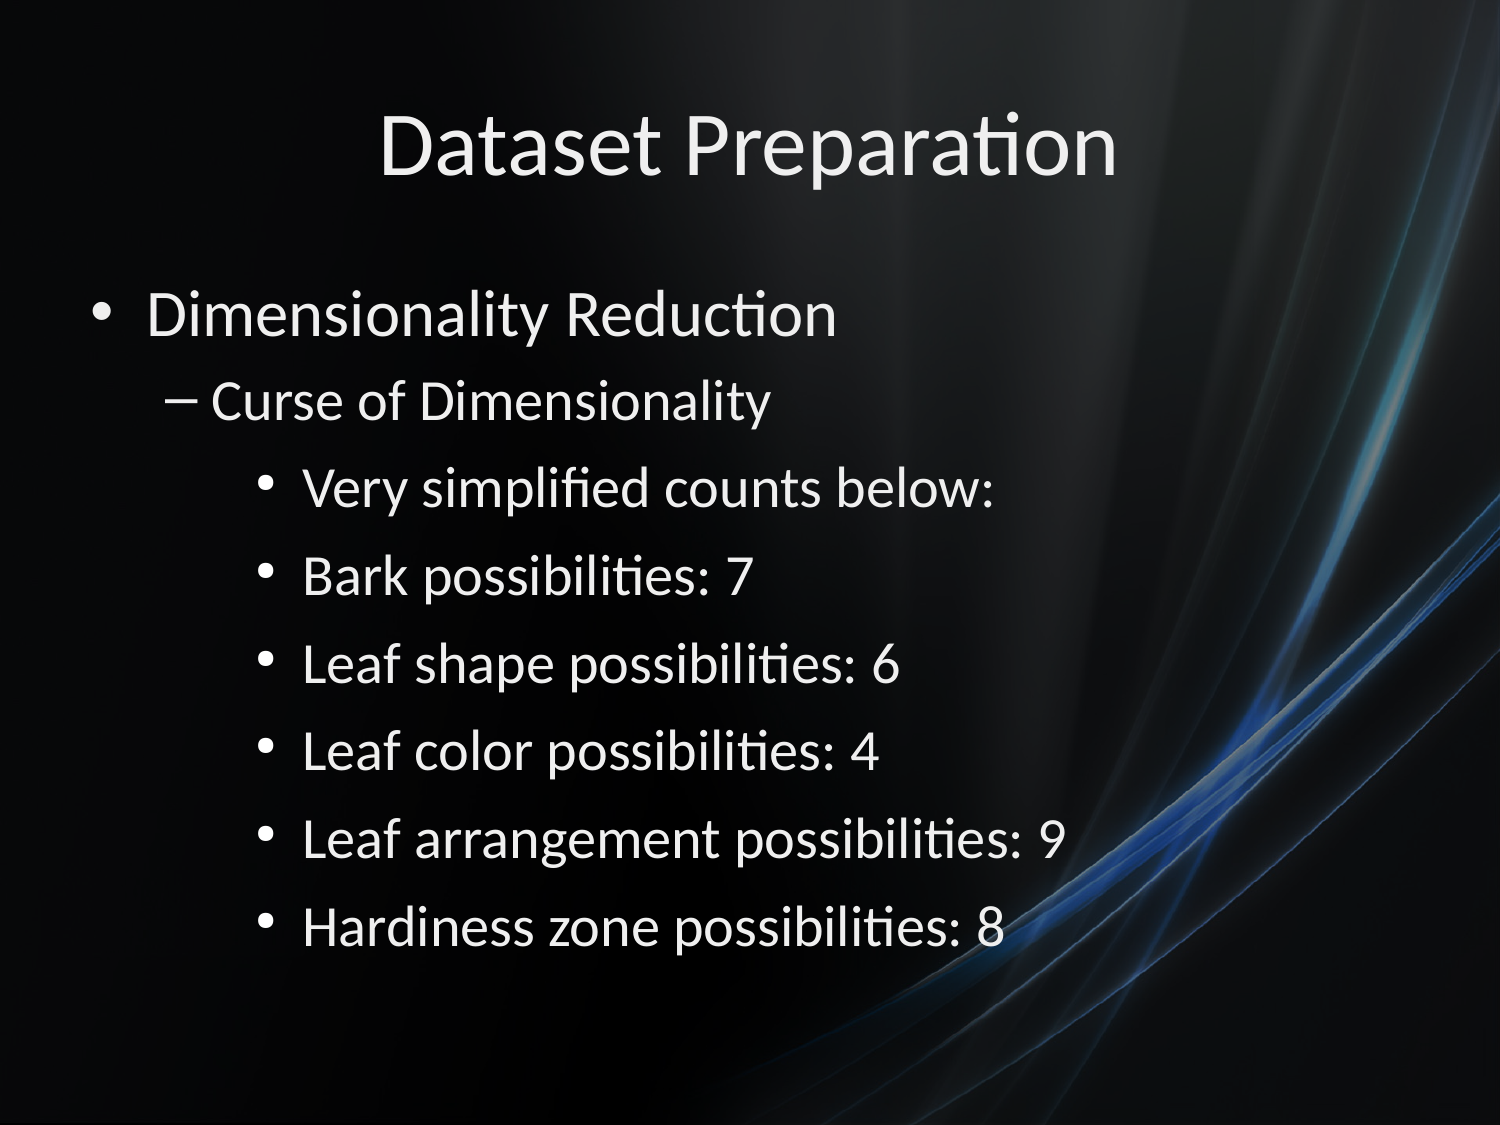

# Dataset Preparation
Dimensionality Reduction
Curse of Dimensionality
Very simplified counts below:
Bark possibilities: 7
Leaf shape possibilities: 6
Leaf color possibilities: 4
Leaf arrangement possibilities: 9
Hardiness zone possibilities: 8